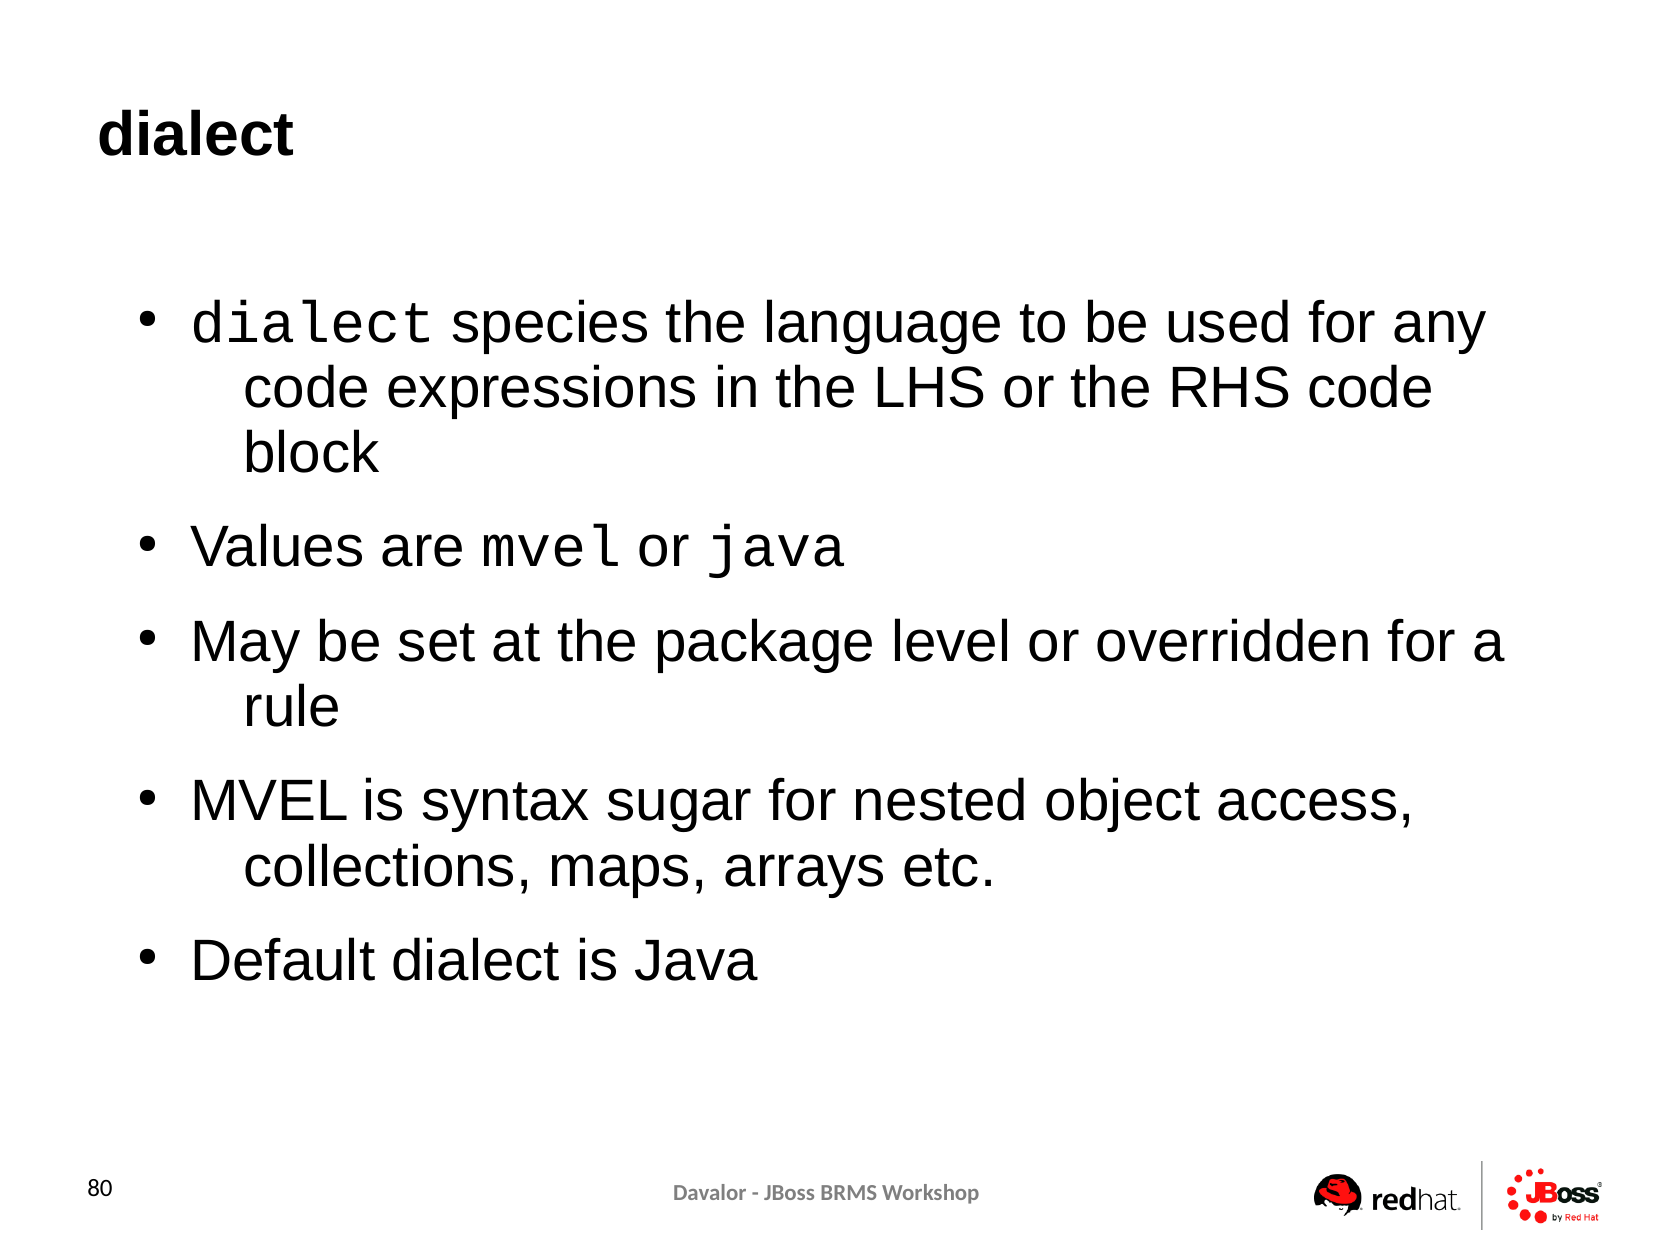

# dialect
dialect species the language to be used for any code expressions in the LHS or the RHS code block
Values are mvel or java
May be set at the package level or overridden for a rule
MVEL is syntax sugar for nested object access, collections, maps, arrays etc.
Default dialect is Java